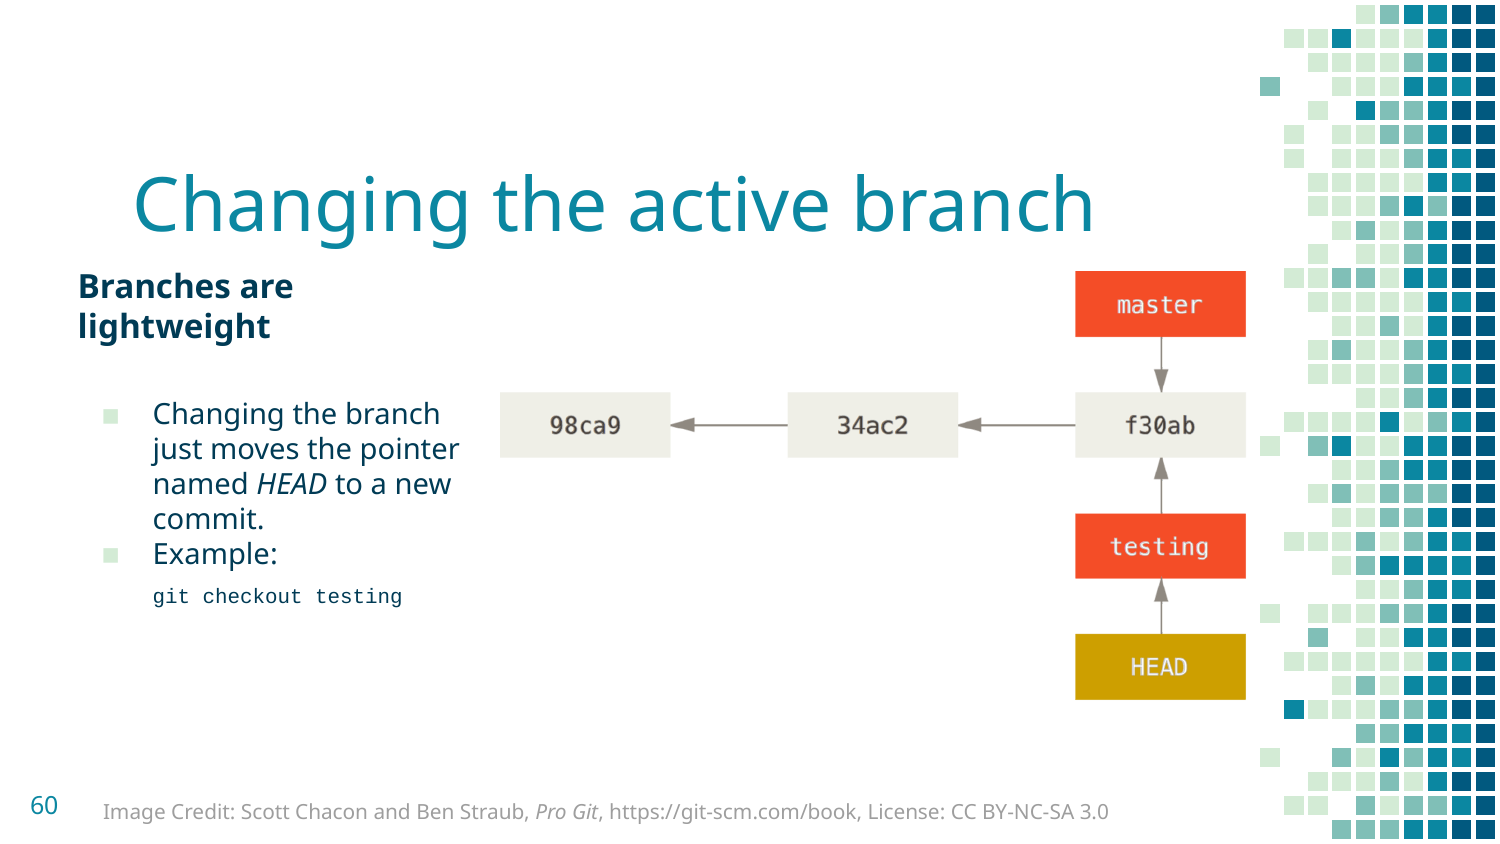

# Changing the active branch
Branches are lightweight
Changing the branch just moves the pointer named HEAD to a new commit.
Example:
git checkout testing
Image Credit: Scott Chacon and Ben Straub, Pro Git, https://git-scm.com/book, License: CC BY-NC-SA 3.0